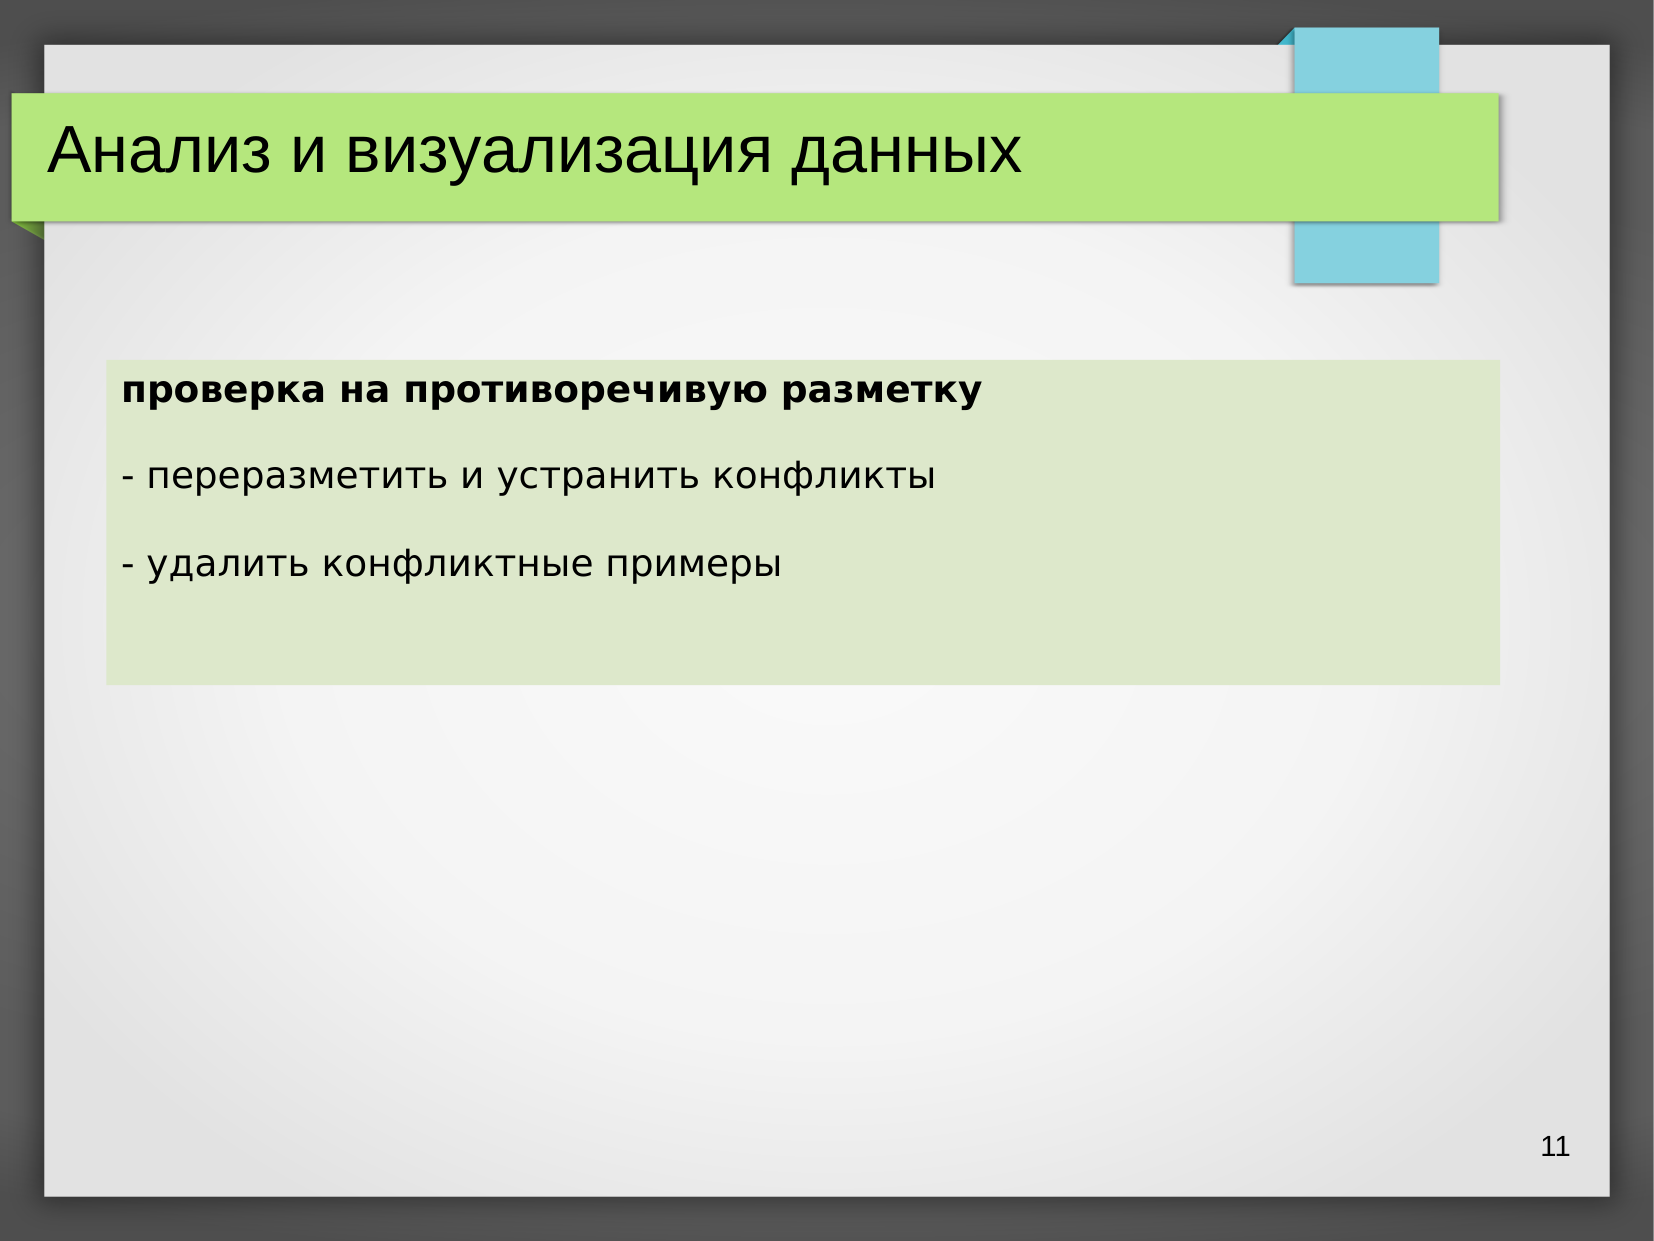

# Анализ и визуализация данных
проверка на противоречивую разметку
- переразметить и устранить конфликты
- удалить конфликтные примеры
11